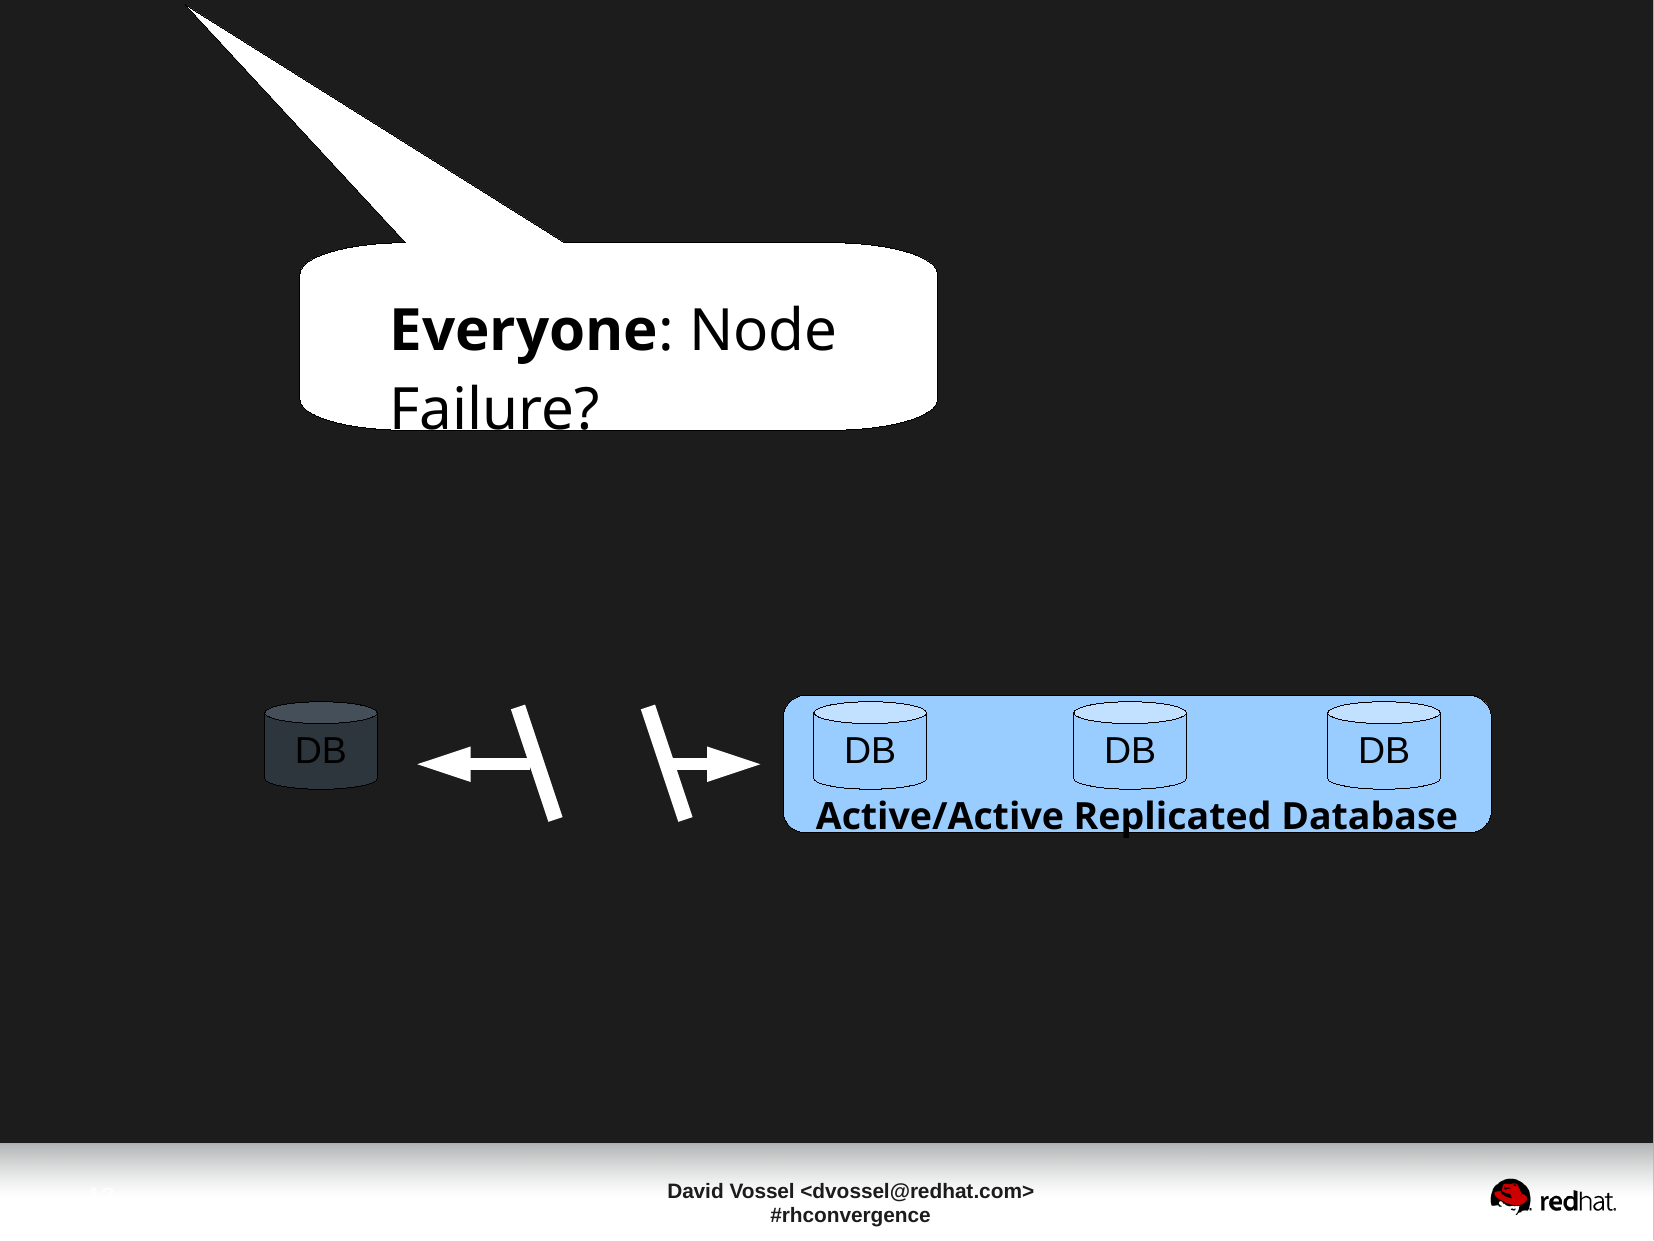

Everyone: Node Failure?
Active/Active Replicated Database
DB
DB
DB
DB